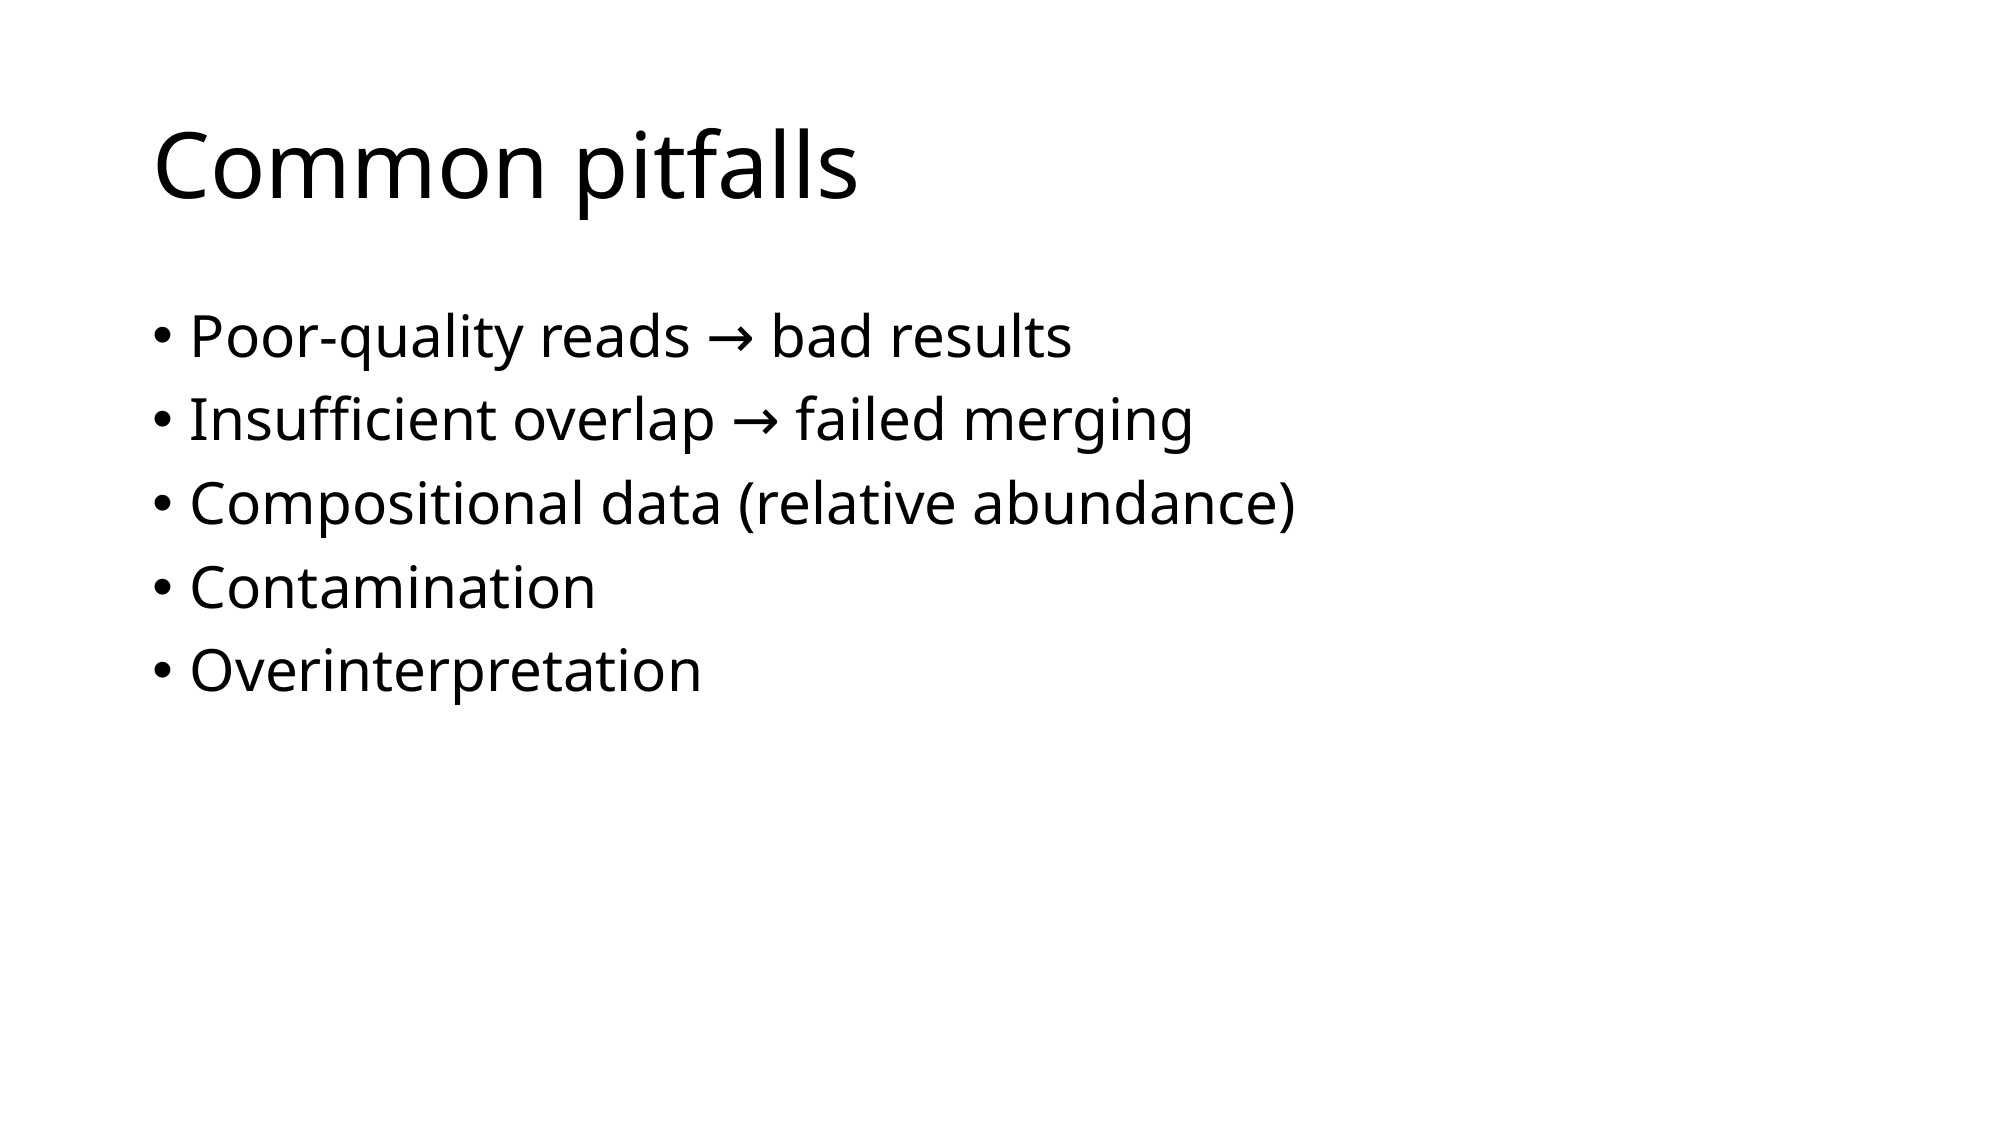

# Common pitfalls
Poor-quality reads → bad results
Insufficient overlap → failed merging
Compositional data (relative abundance)
Contamination
Overinterpretation